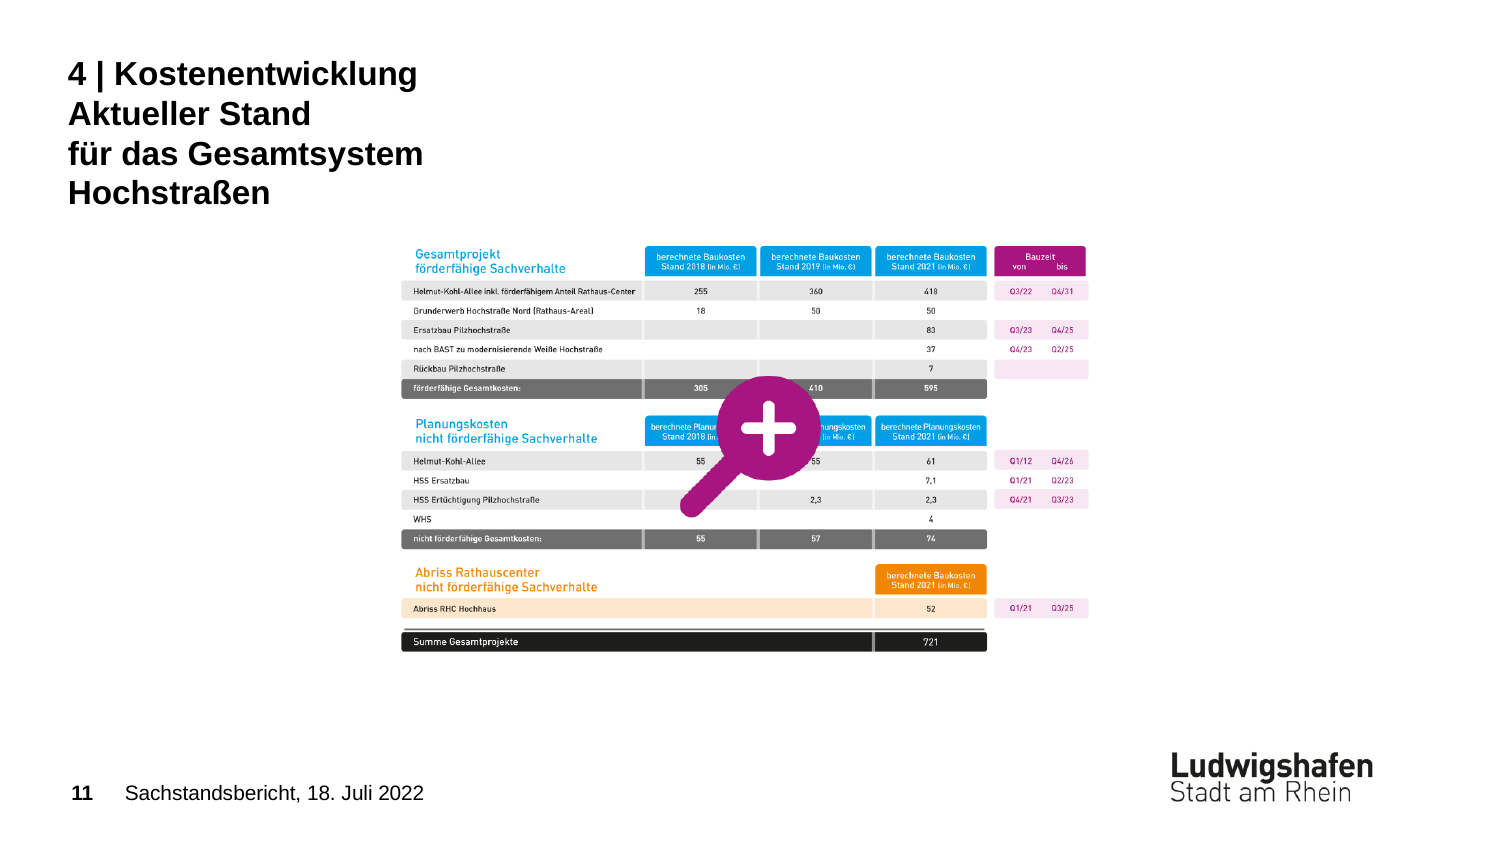

4 | Kostenentwicklung
Aktueller Stand
für das Gesamtsystem
Hochstraßen